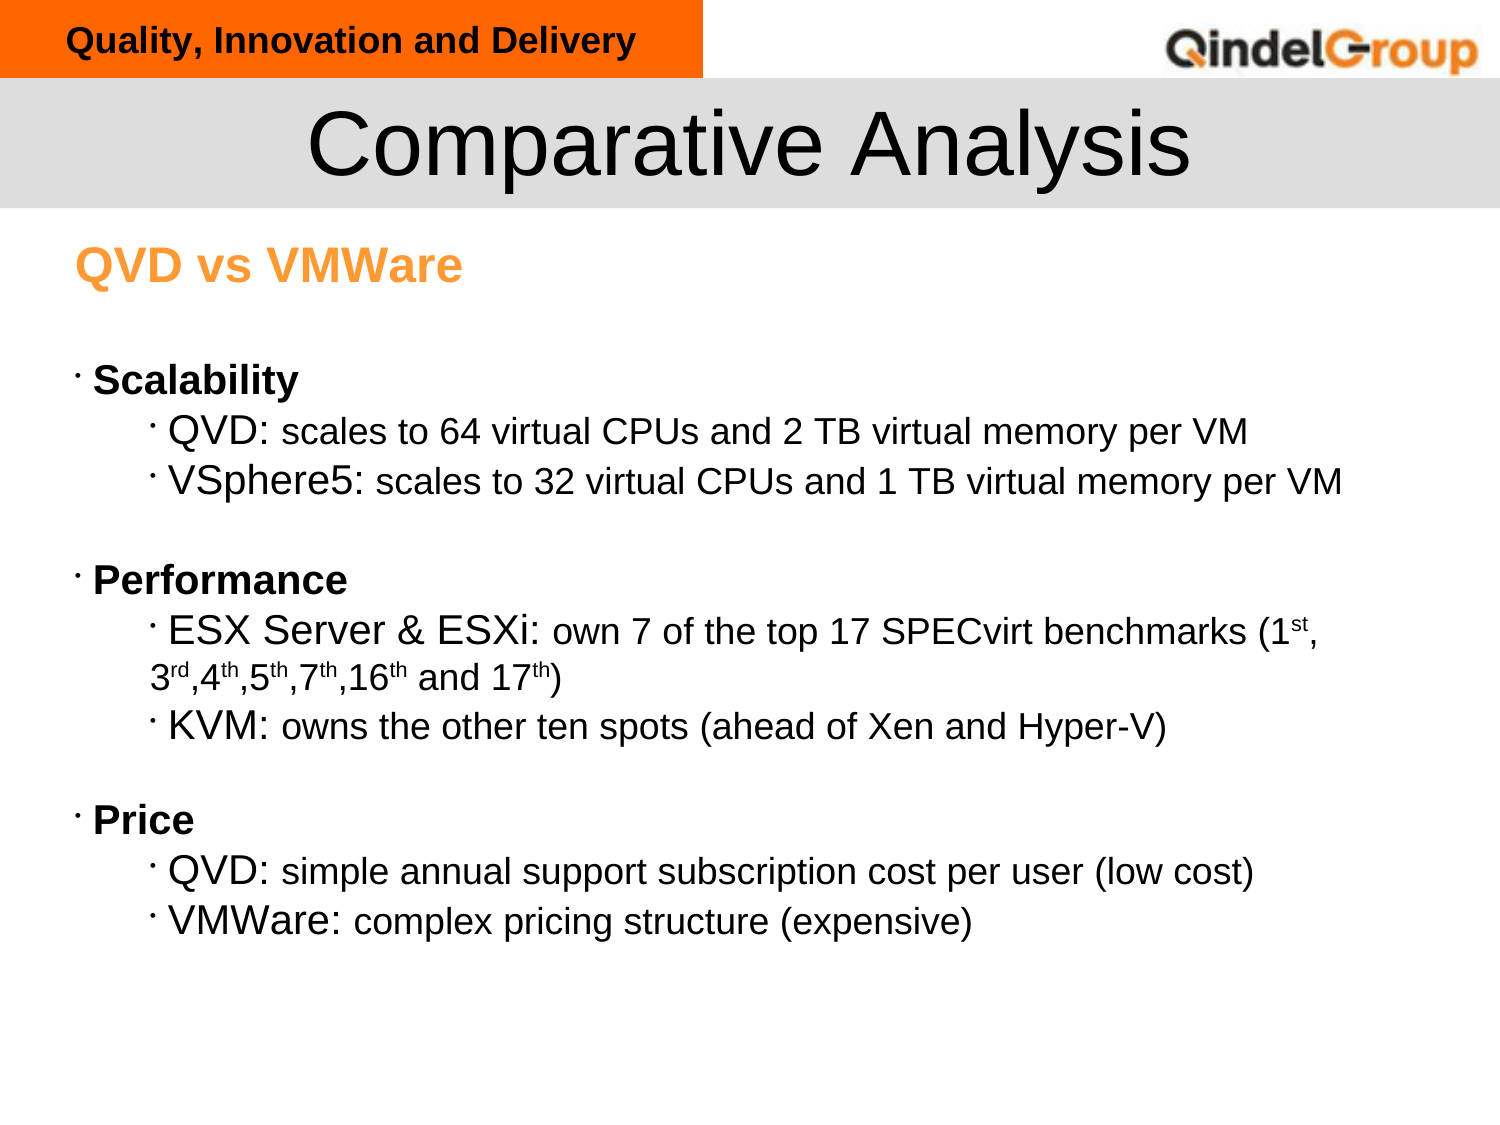

# Comparative Analysis
QVD vs VMWare
 Scalability
 QVD: scales to 64 virtual CPUs and 2 TB virtual memory per VM
 VSphere5: scales to 32 virtual CPUs and 1 TB virtual memory per VM
 Performance
 ESX Server & ESXi: own 7 of the top 17 SPECvirt benchmarks (1st, 3rd,4th,5th,7th,16th and 17th)
 KVM: owns the other ten spots (ahead of Xen and Hyper-V)
 Price
 QVD: simple annual support subscription cost per user (low cost)
 VMWare: complex pricing structure (expensive)